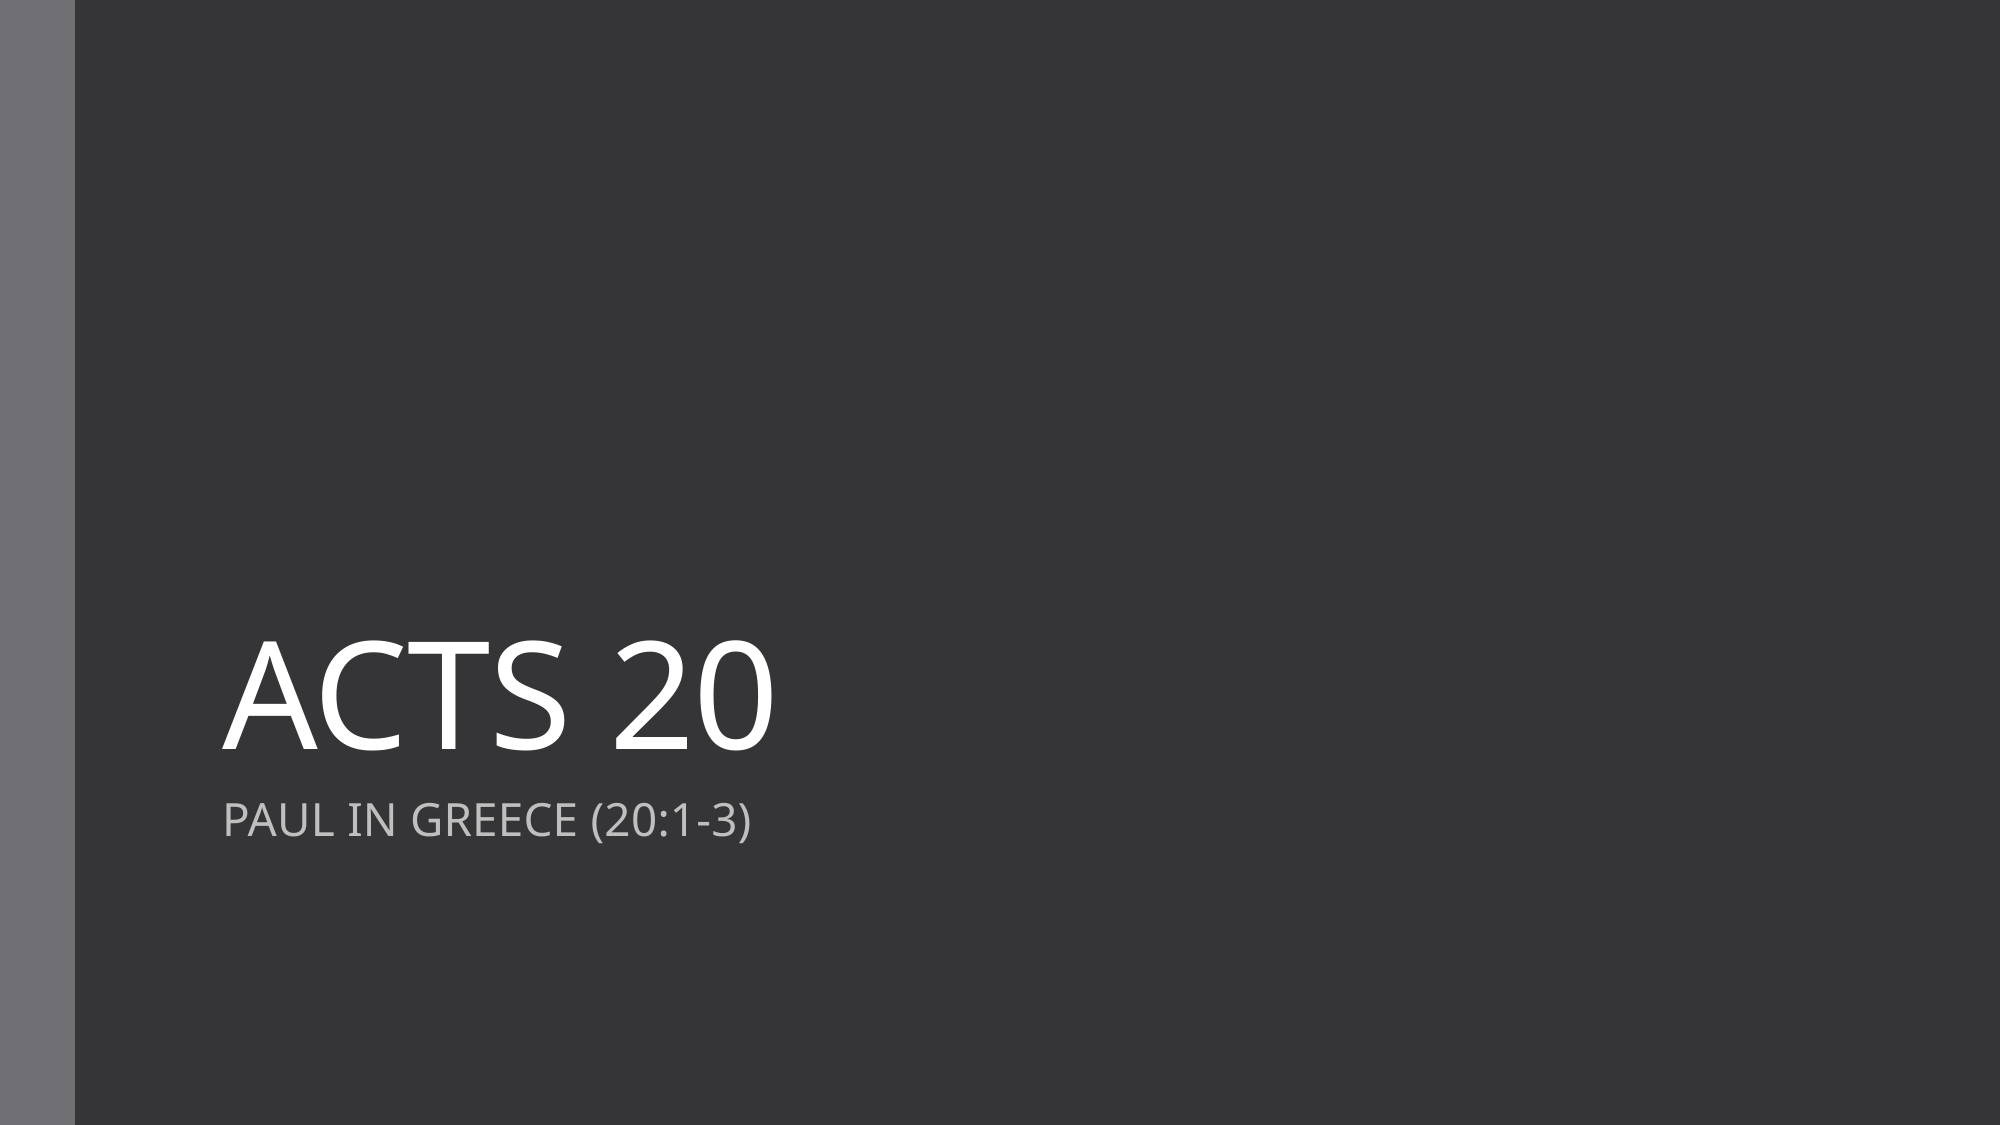

# ACTS 20
PAUL IN GREECE (20:1-3)